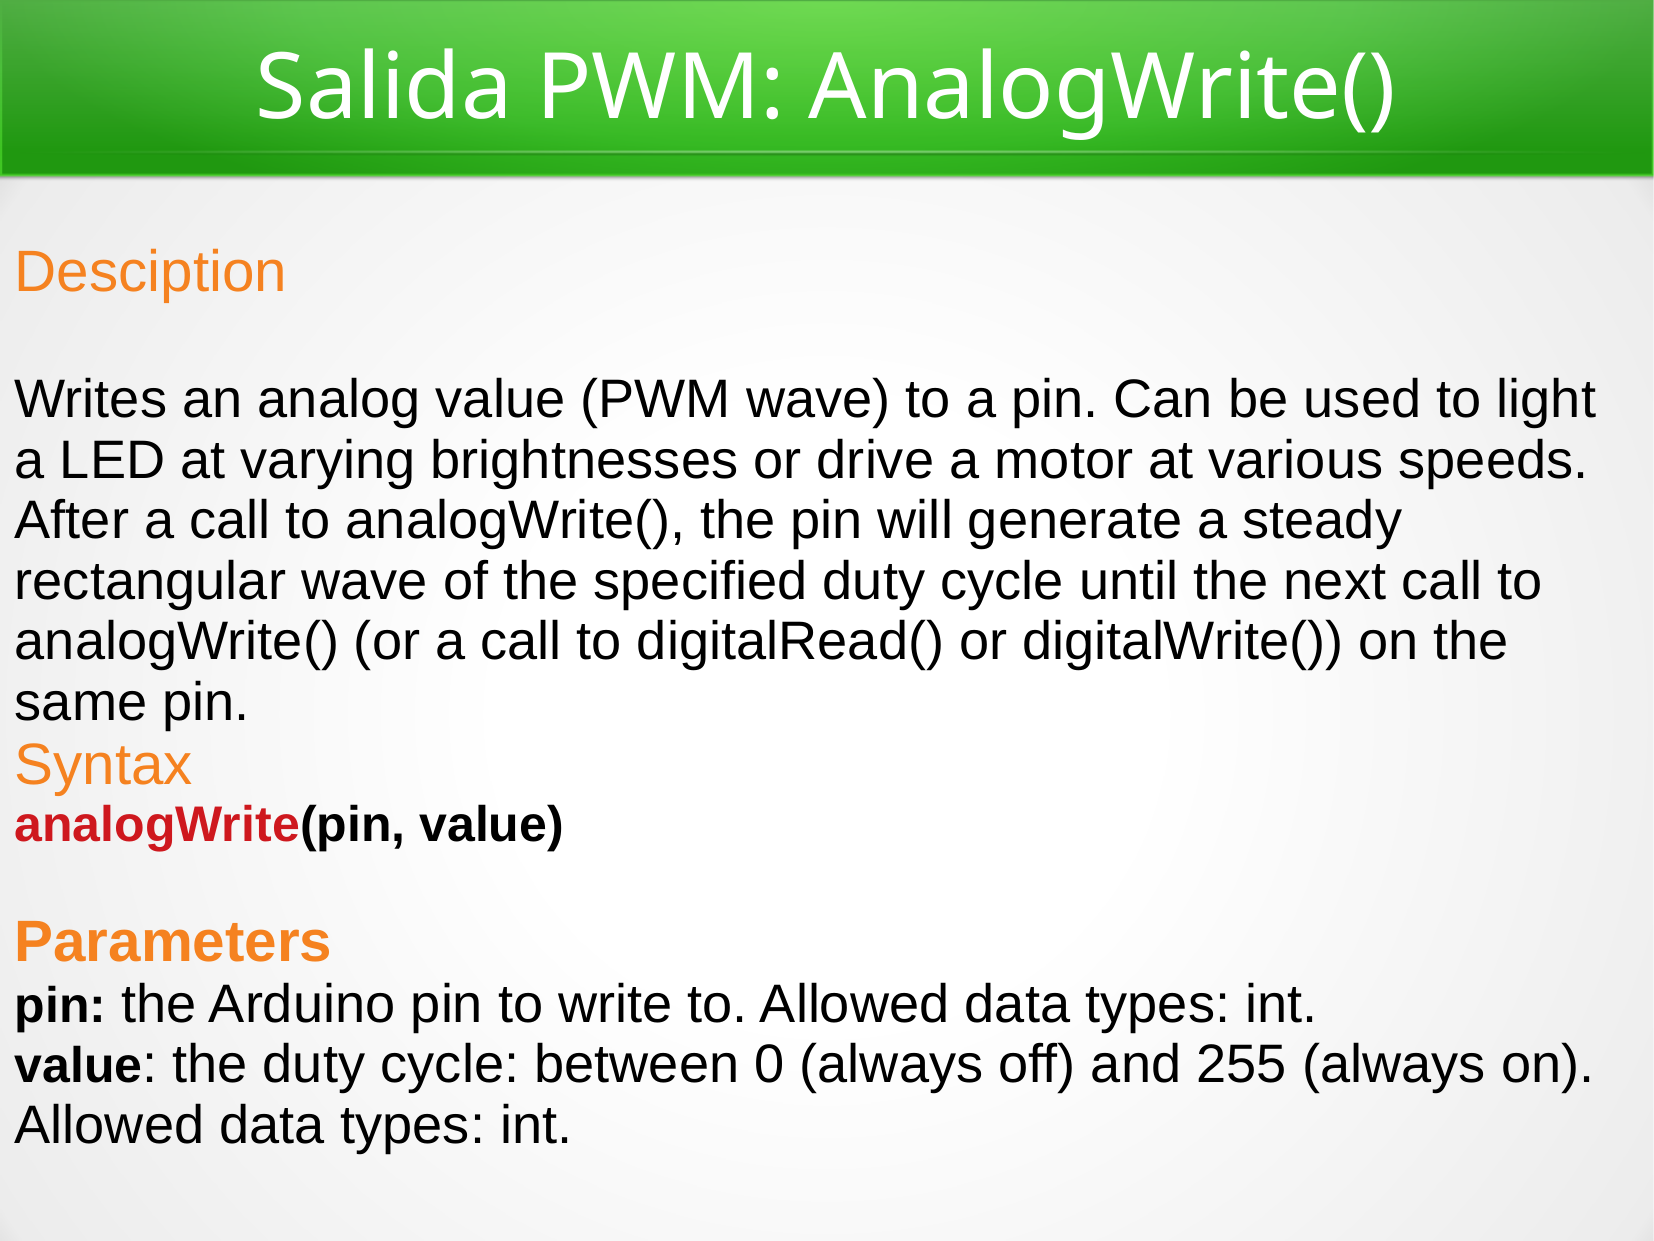

# Salida PWM: AnalogWrite()
Desciption
Writes an analog value (PWM wave) to a pin. Can be used to light a LED at varying brightnesses or drive a motor at various speeds. After a call to analogWrite(), the pin will generate a steady rectangular wave of the specified duty cycle until the next call to analogWrite() (or a call to digitalRead() or digitalWrite()) on the same pin.
Syntax
analogWrite(pin, value)
Parameters
pin: the Arduino pin to write to. Allowed data types: int.
value: the duty cycle: between 0 (always off) and 255 (always on). Allowed data types: int.